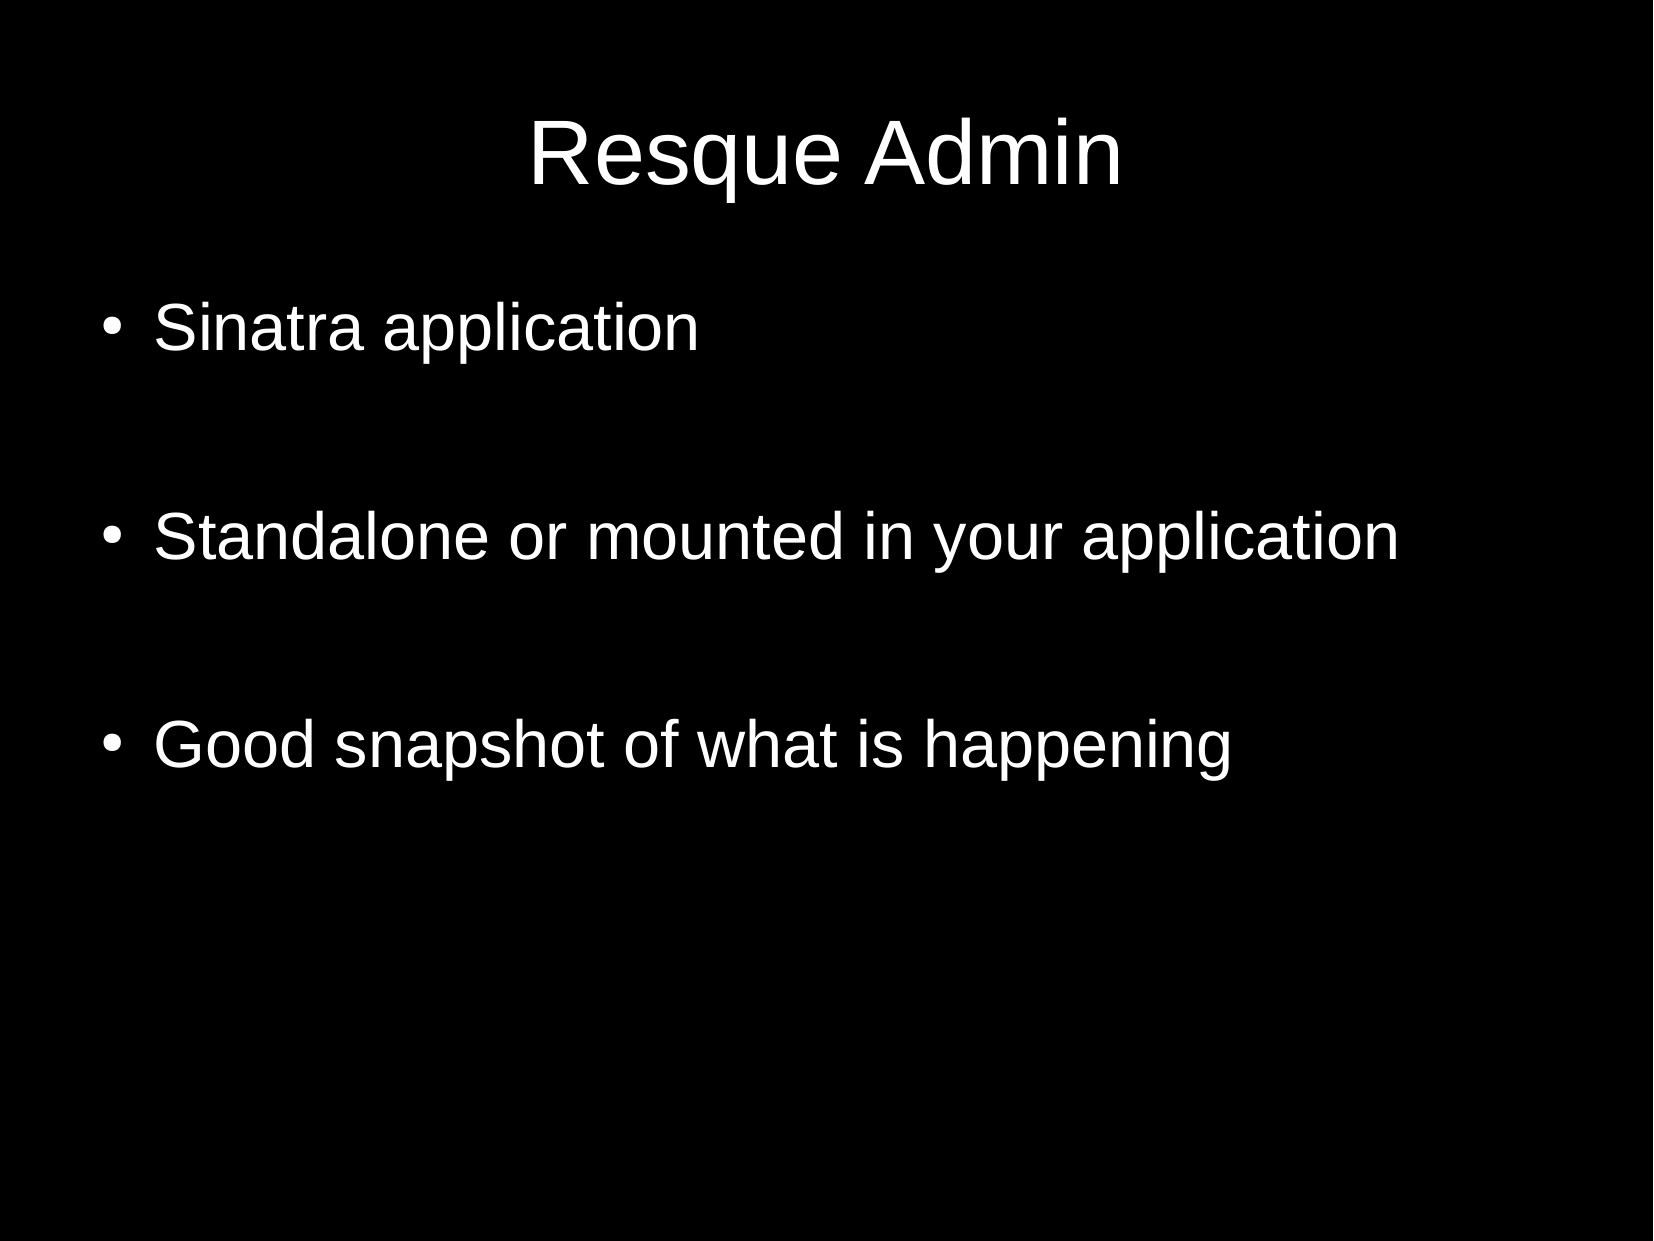

# Resque Admin
Sinatra application
Standalone or mounted in your application
Good snapshot of what is happening